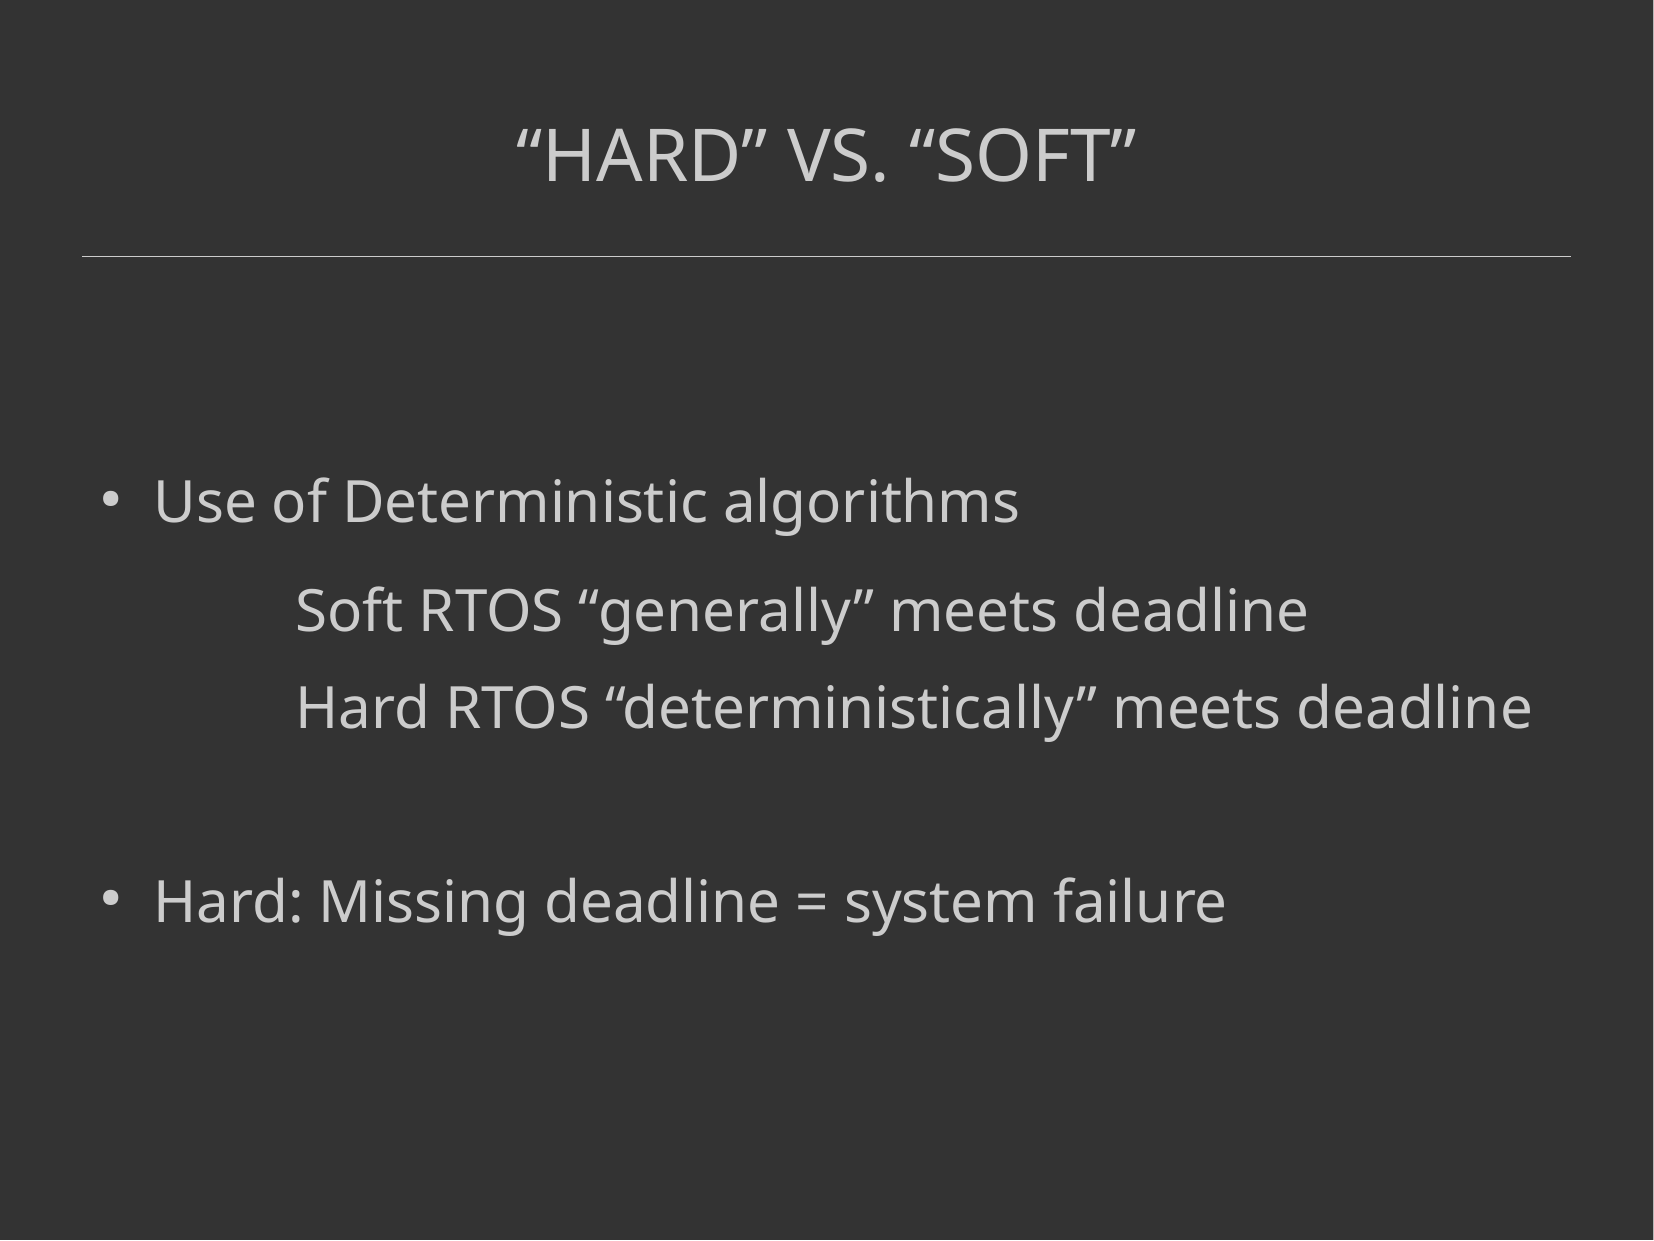

# “HARD” VS. “SOFT”
Use of Deterministic algorithms
Soft RTOS “generally” meets deadline
Hard RTOS “deterministically” meets deadline
Hard: Missing deadline = system failure